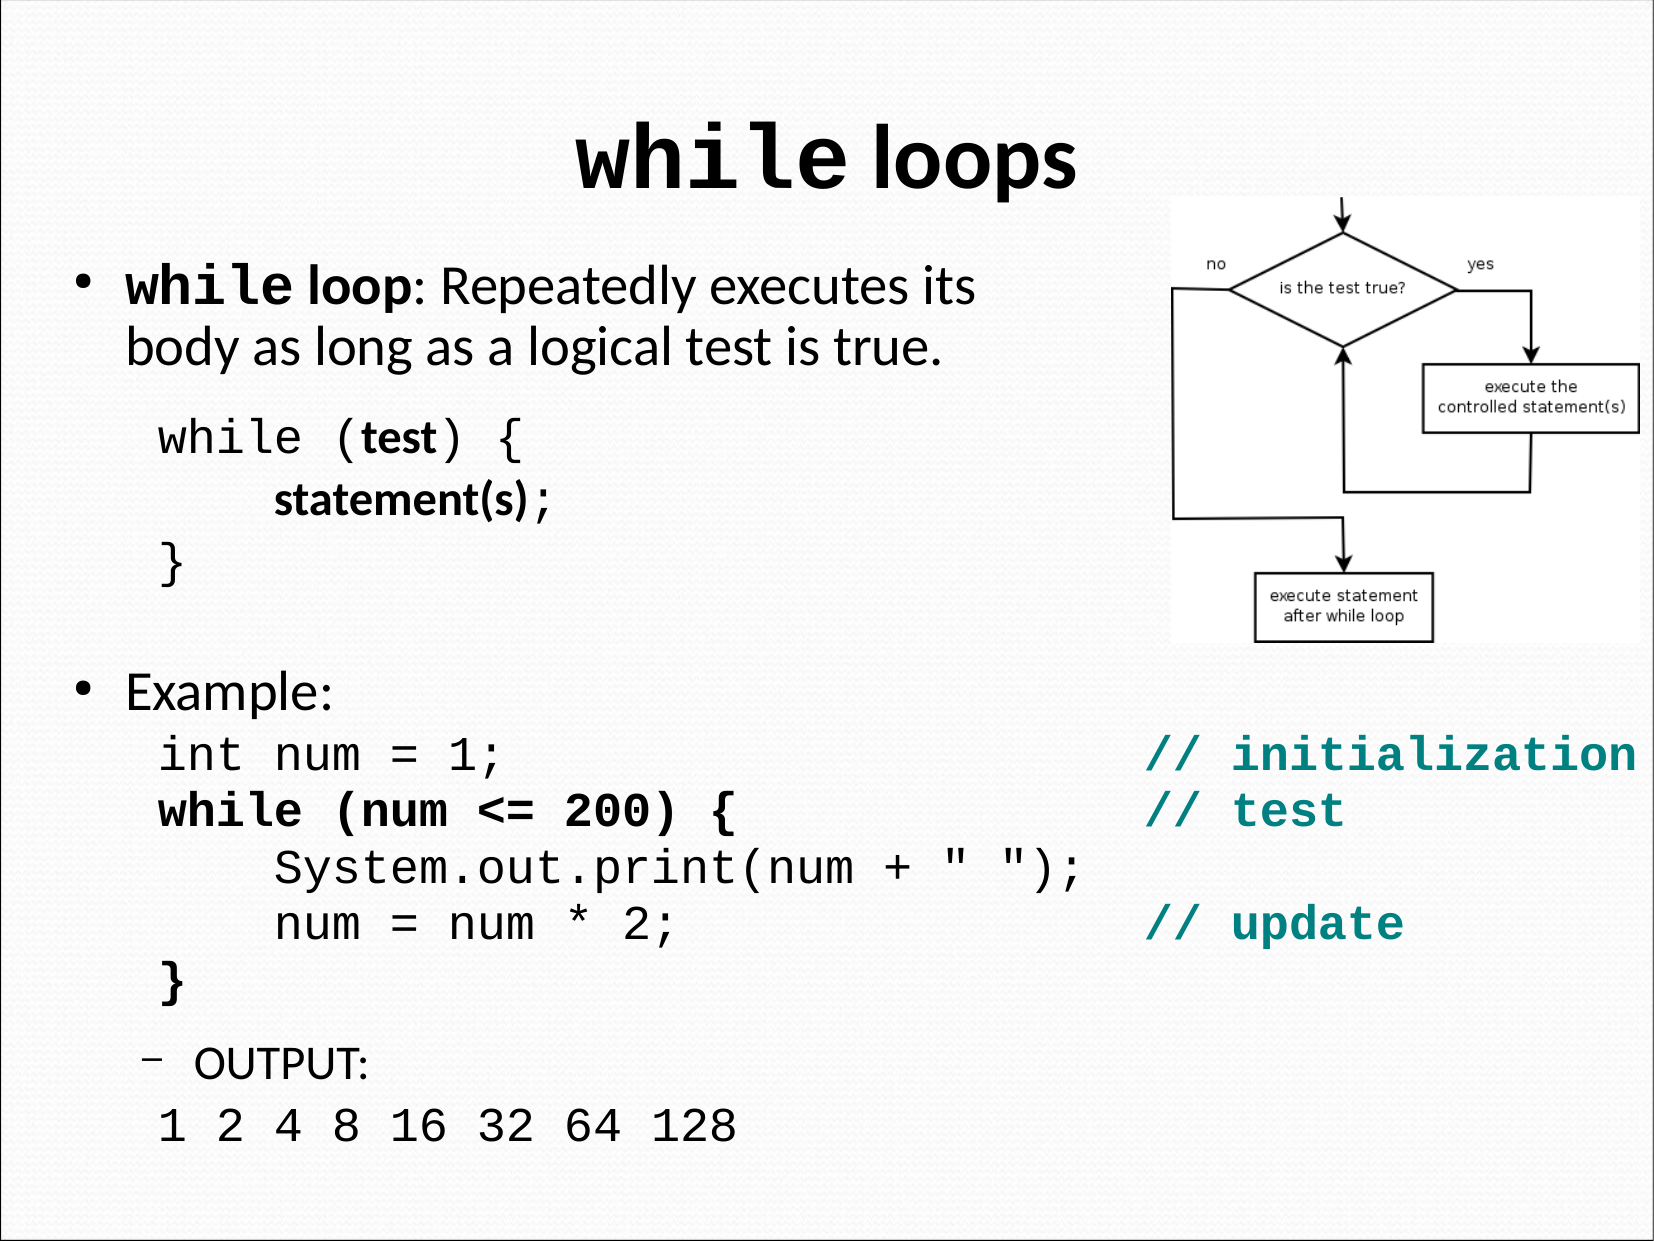

# while loops
while loop: Repeatedly executes its
body as long as a logical test is true.
	while (test) {
	 statement(s);
	}
Example:
	int num = 1; // initialization
	while (num <= 200) { // test
	 System.out.print(num + " ");
	 num = num * 2; // update
	}
OUTPUT:
	1 2 4 8 16 32 64 128